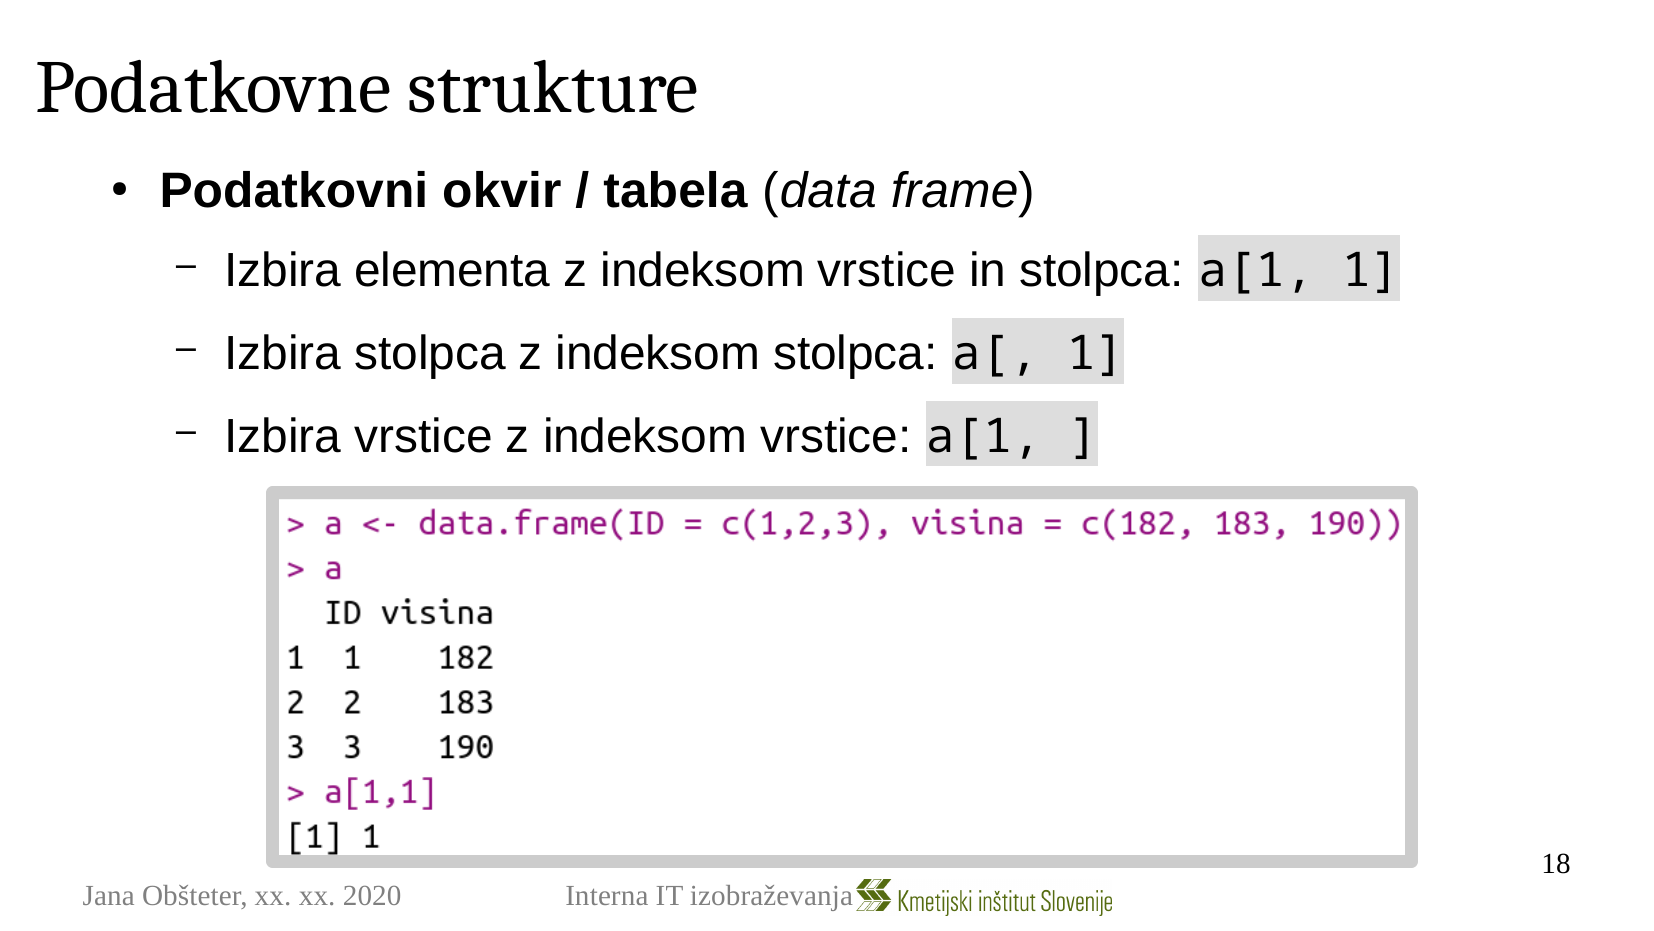

# Podatkovne strukture
Podatkovni okvir / tabela (data frame)
Izbira elementa z indeksom vrstice in stolpca: a[1, 1]
Izbira stolpca z indeksom stolpca: a[, 1]
Izbira vrstice z indeksom vrstice: a[1, ]
18